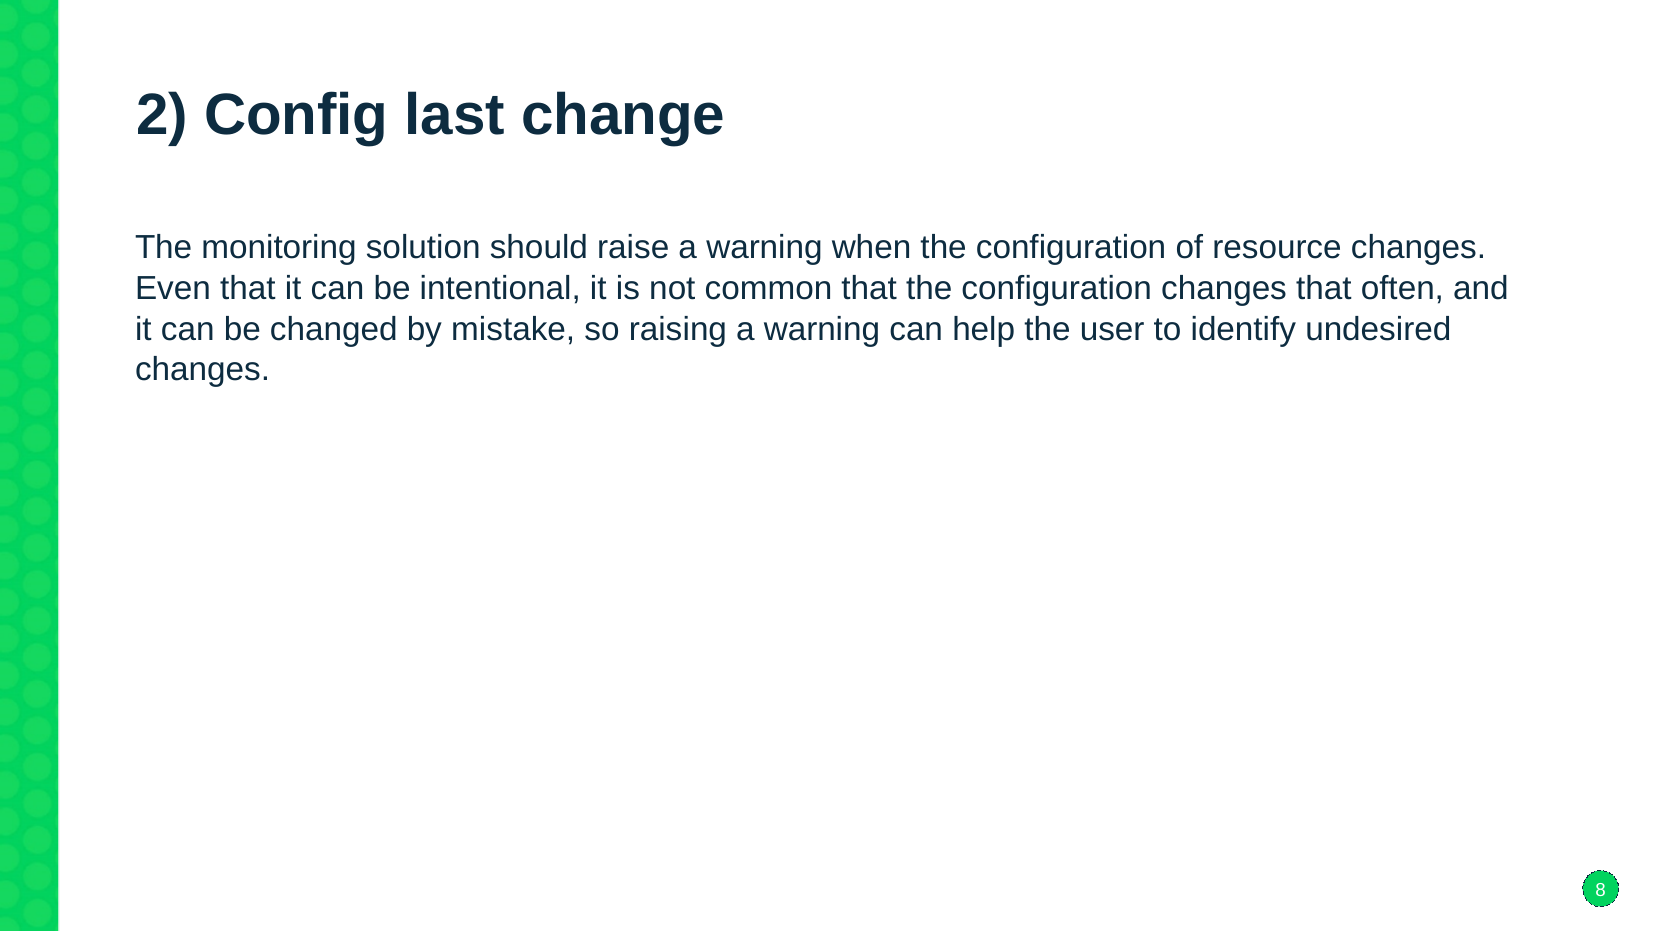

# 2) Config last change
The monitoring solution should raise a warning when the configuration of resource changes. Even that it can be intentional, it is not common that the configuration changes that often, and it can be changed by mistake, so raising a warning can help the user to identify undesired changes.
8